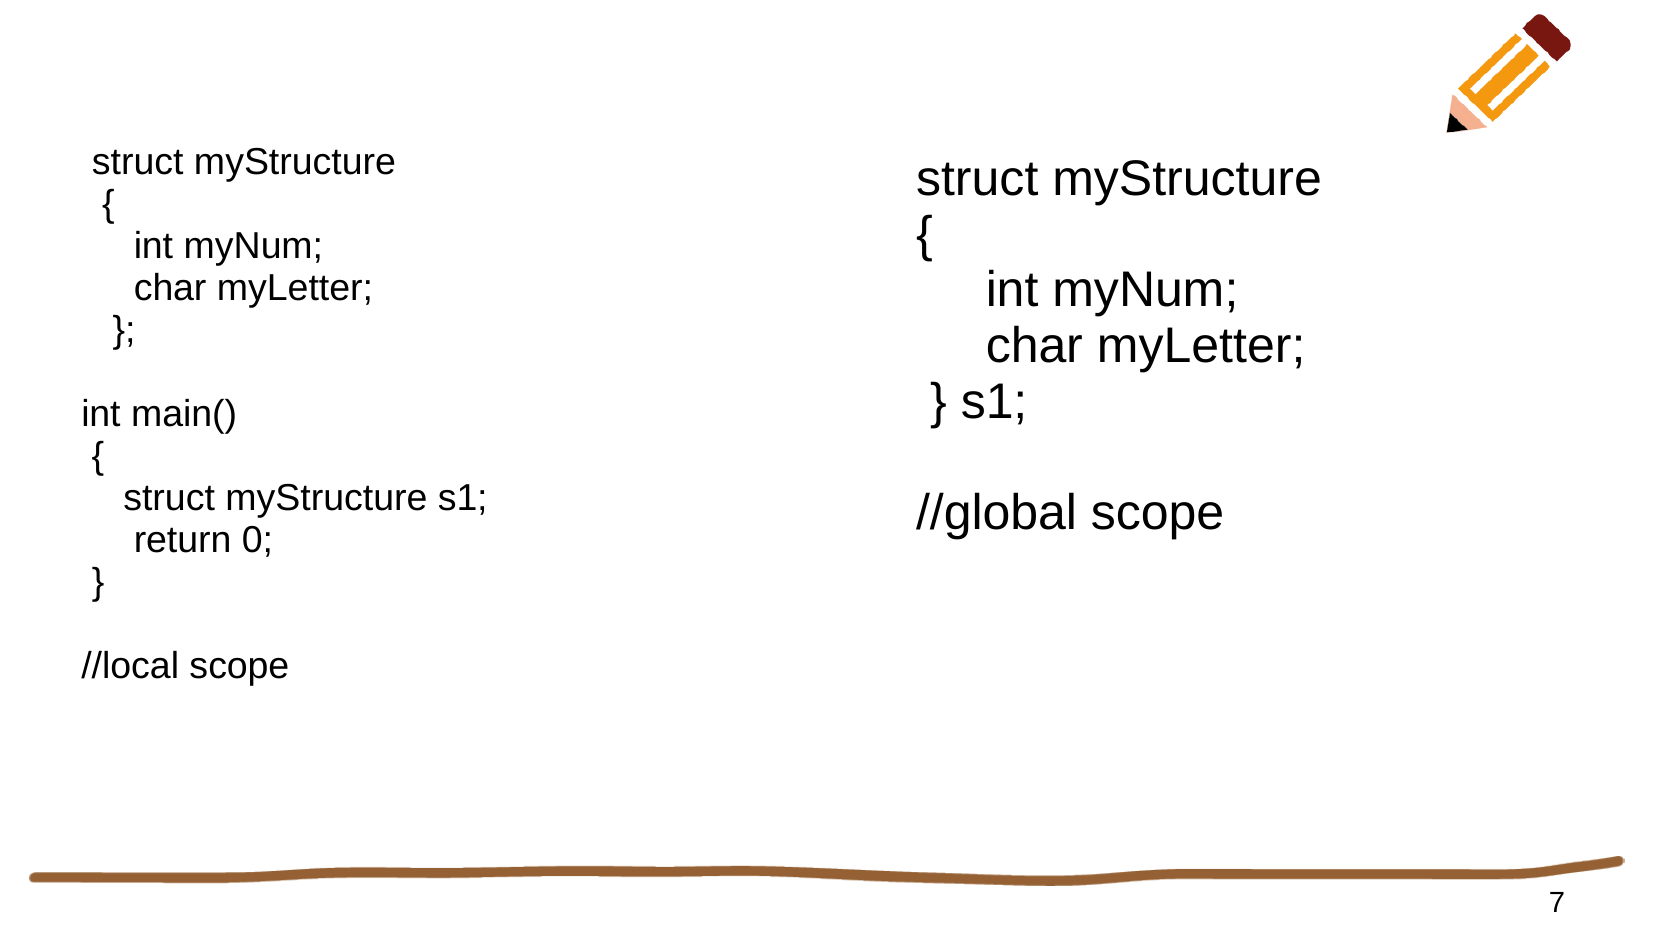

struct myStructure
 {
 int myNum;
 char myLetter;
 };
int main()
 {
 struct myStructure s1;
 return 0;
 }
//local scope
# struct myStructure {
 int myNum;
 char myLetter;
 } s1;
//global scope
7